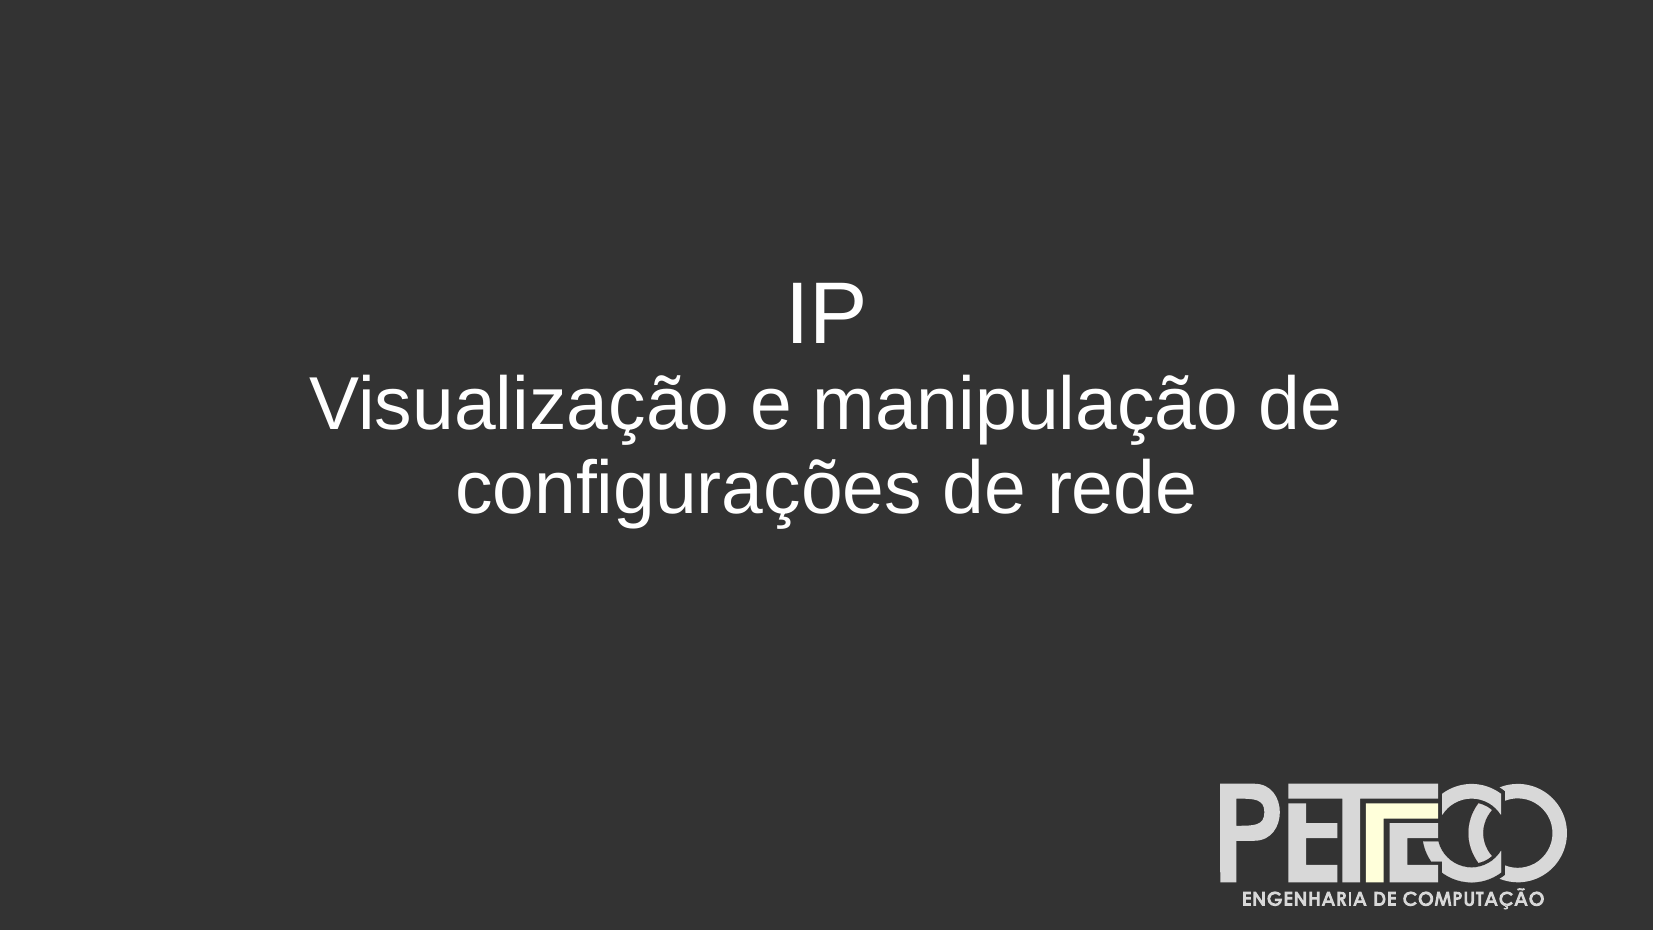

# IP
Visualização e manipulação de configurações de rede